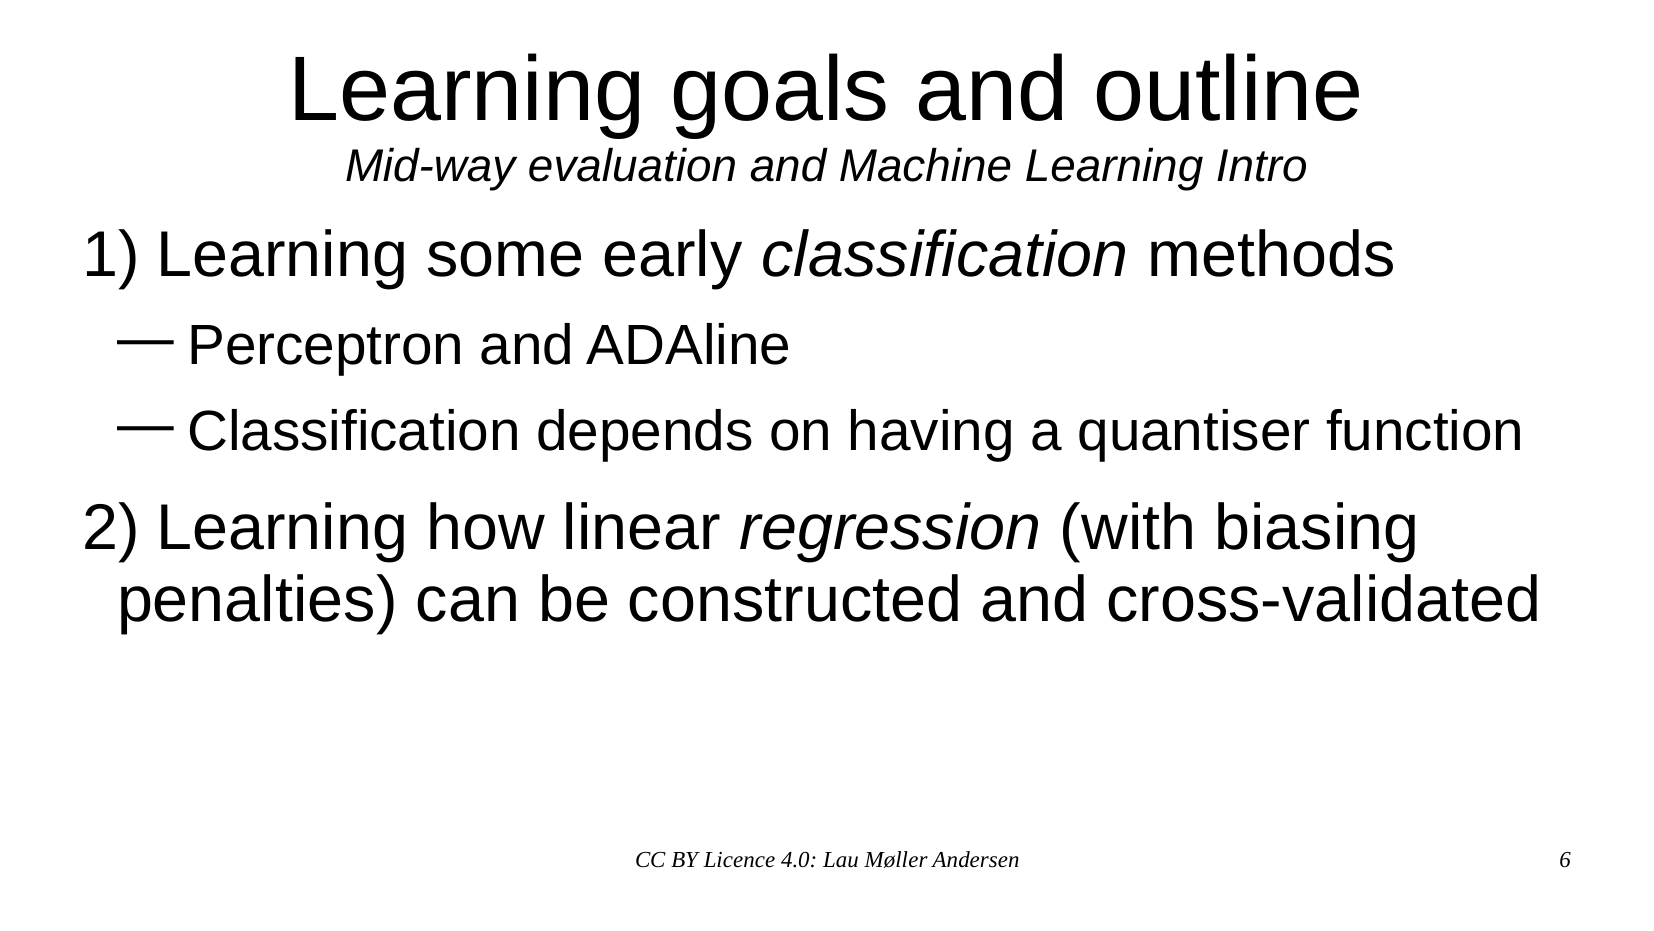

# Learning goals and outline Mid-way evaluation and Machine Learning Intro
 Learning some early classification methods
 Perceptron and ADAline
 Classification depends on having a quantiser function
 Learning how linear regression (with biasing penalties) can be constructed and cross-validated
CC BY Licence 4.0: Lau Møller Andersen
6